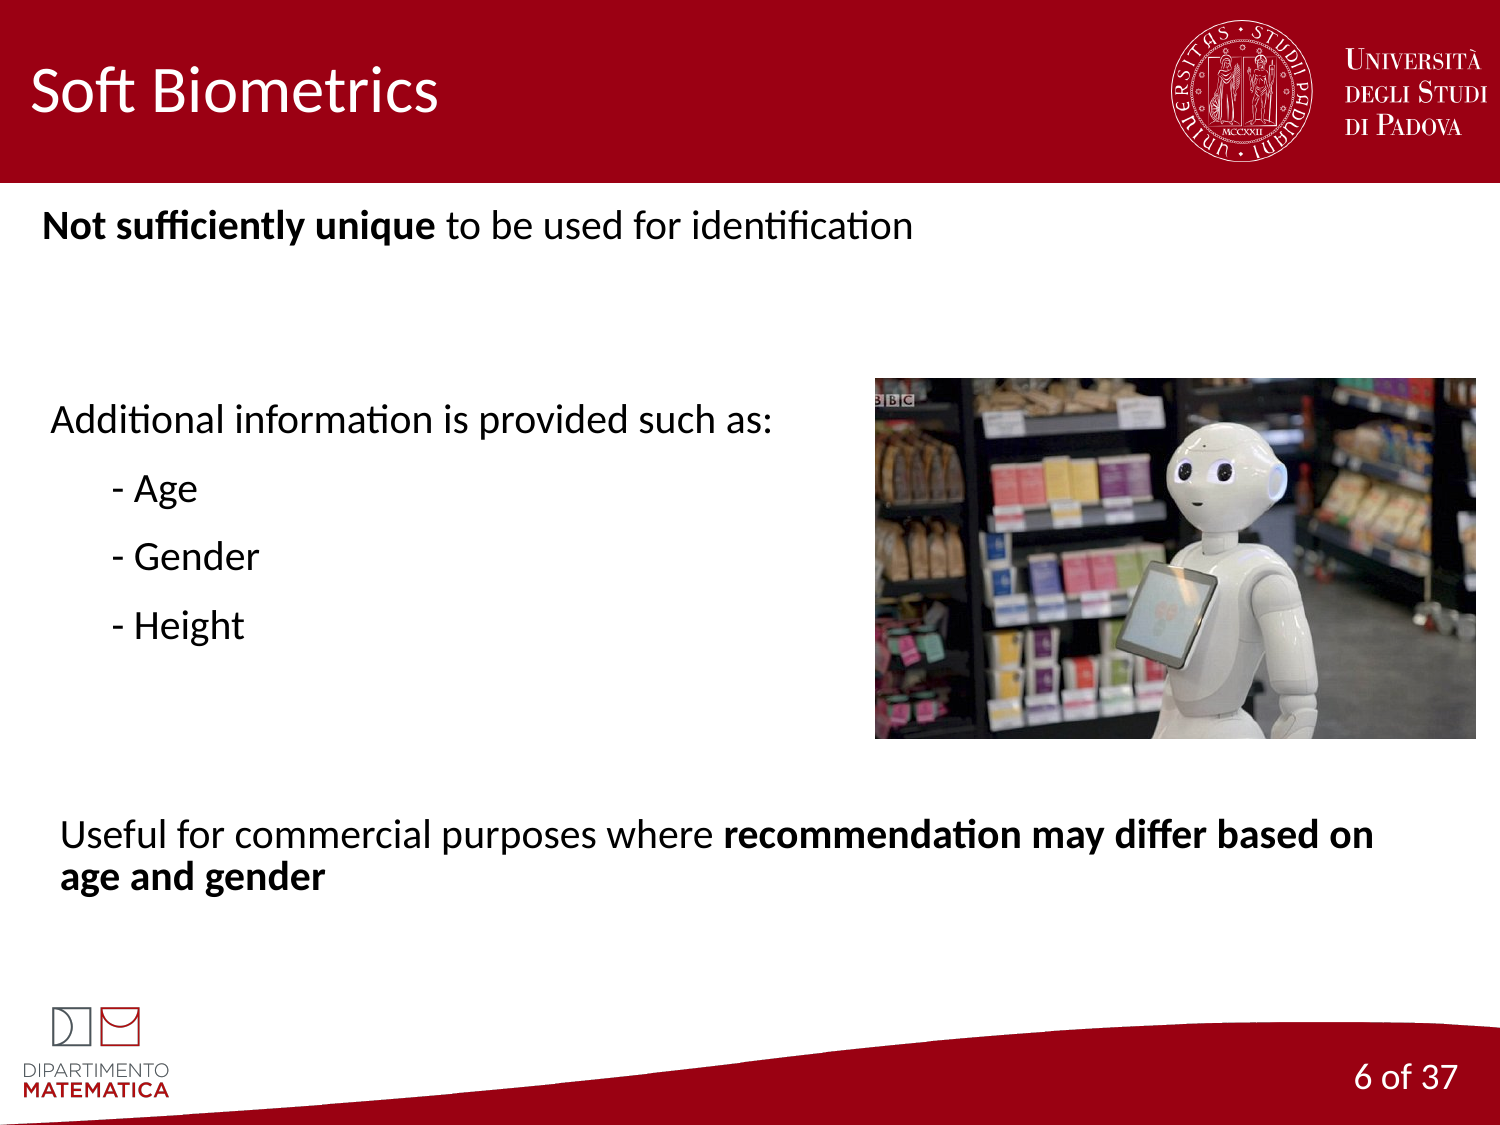

# Soft Biometrics
Not sufficiently unique to be used for identification
 Additional information is provided such as:
- Age
- Gender
- Height
Useful for commercial purposes where recommendation may differ based on age and gender
 of 37